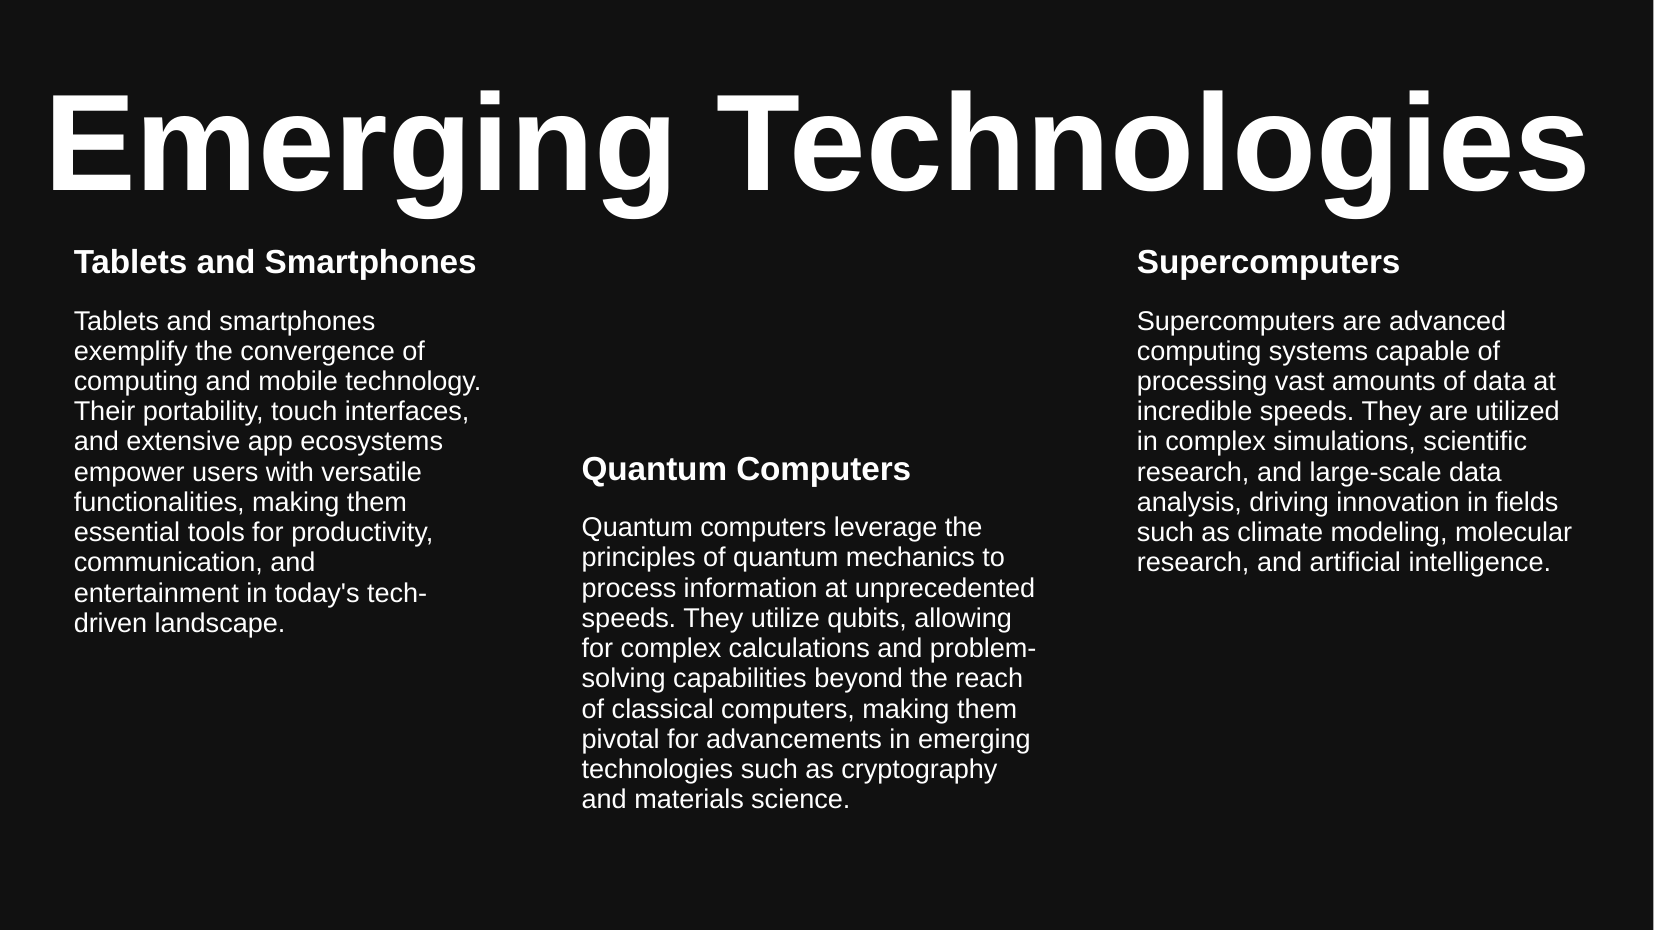

Emerging Technologies
Tablets and Smartphones
Tablets and smartphones exemplify the convergence of computing and mobile technology. Their portability, touch interfaces, and extensive app ecosystems empower users with versatile functionalities, making them essential tools for productivity, communication, and entertainment in today's tech-driven landscape.
Supercomputers
Supercomputers are advanced computing systems capable of processing vast amounts of data at incredible speeds. They are utilized in complex simulations, scientific research, and large-scale data analysis, driving innovation in fields such as climate modeling, molecular research, and artificial intelligence.
Quantum Computers
Quantum computers leverage the principles of quantum mechanics to process information at unprecedented speeds. They utilize qubits, allowing for complex calculations and problem-solving capabilities beyond the reach of classical computers, making them pivotal for advancements in emerging technologies such as cryptography and materials science.